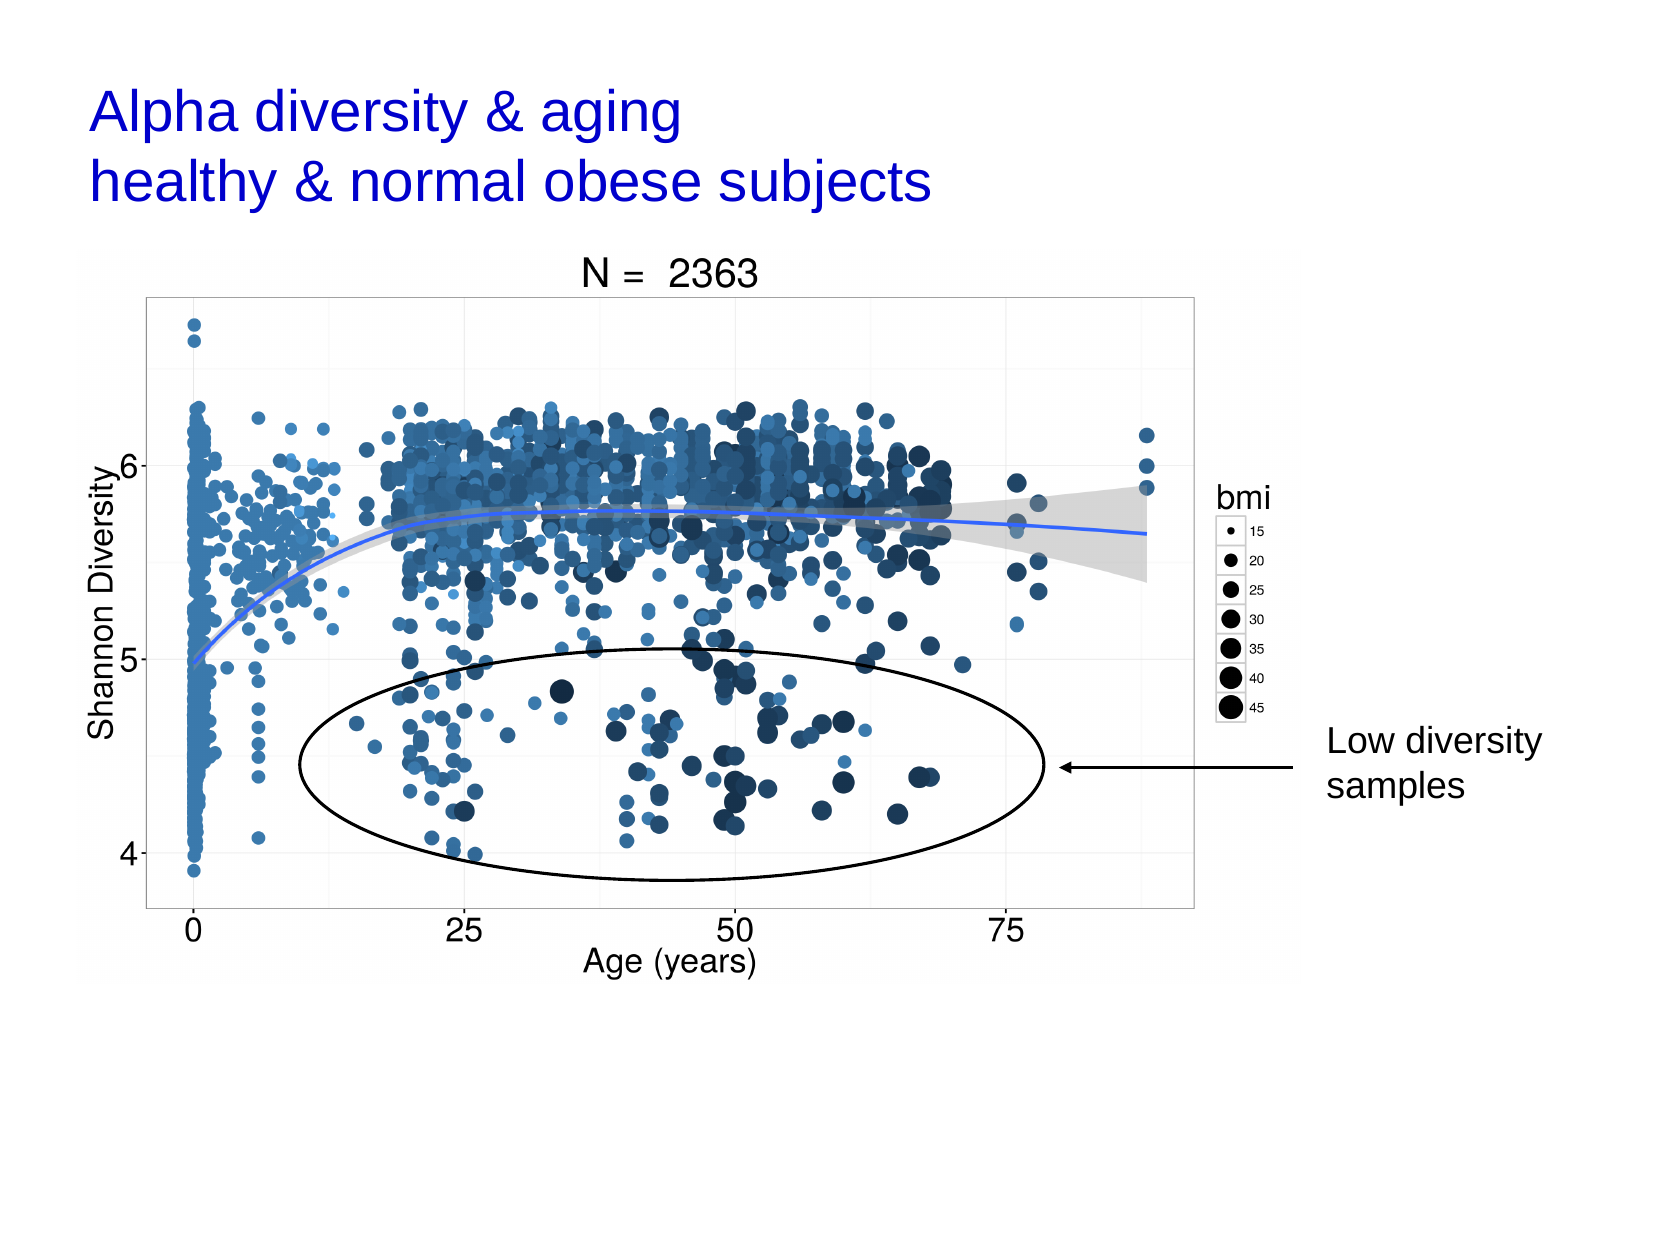

Alpha diversity & aging
healthy & normal obese subjects
Low diversity samples